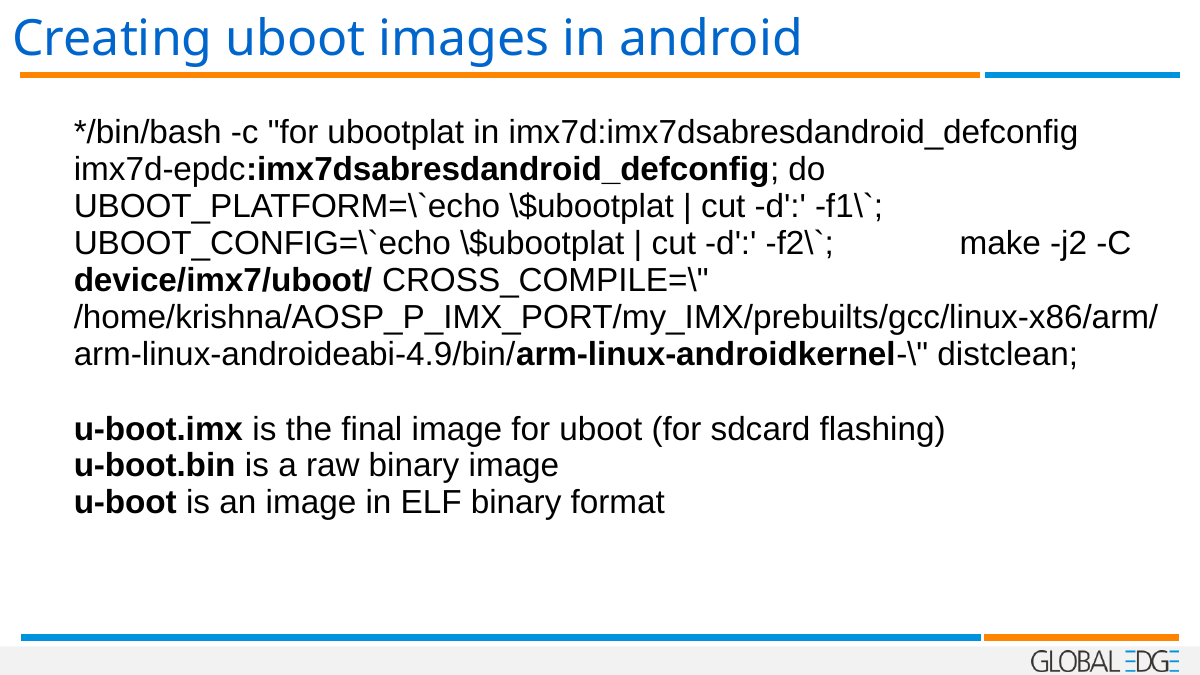

# Creating uboot images in android
*/bin/bash -c "for ubootplat in imx7d:imx7dsabresdandroid_defconfig imx7d-epdc:imx7dsabresdandroid_defconfig; do 		UBOOT_PLATFORM=\`echo \$ubootplat | cut -d':' -f1\`; 		UBOOT_CONFIG=\`echo \$ubootplat | cut -d':' -f2\`; 		make -j2 -C device/imx7/uboot/ CROSS_COMPILE=\" /home/krishna/AOSP_P_IMX_PORT/my_IMX/prebuilts/gcc/linux-x86/arm/arm-linux-androideabi-4.9/bin/arm-linux-androidkernel-\" distclean;
u-boot.imx is the final image for uboot (for sdcard flashing)
u-boot.bin is a raw binary image
u-boot is an image in ELF binary format